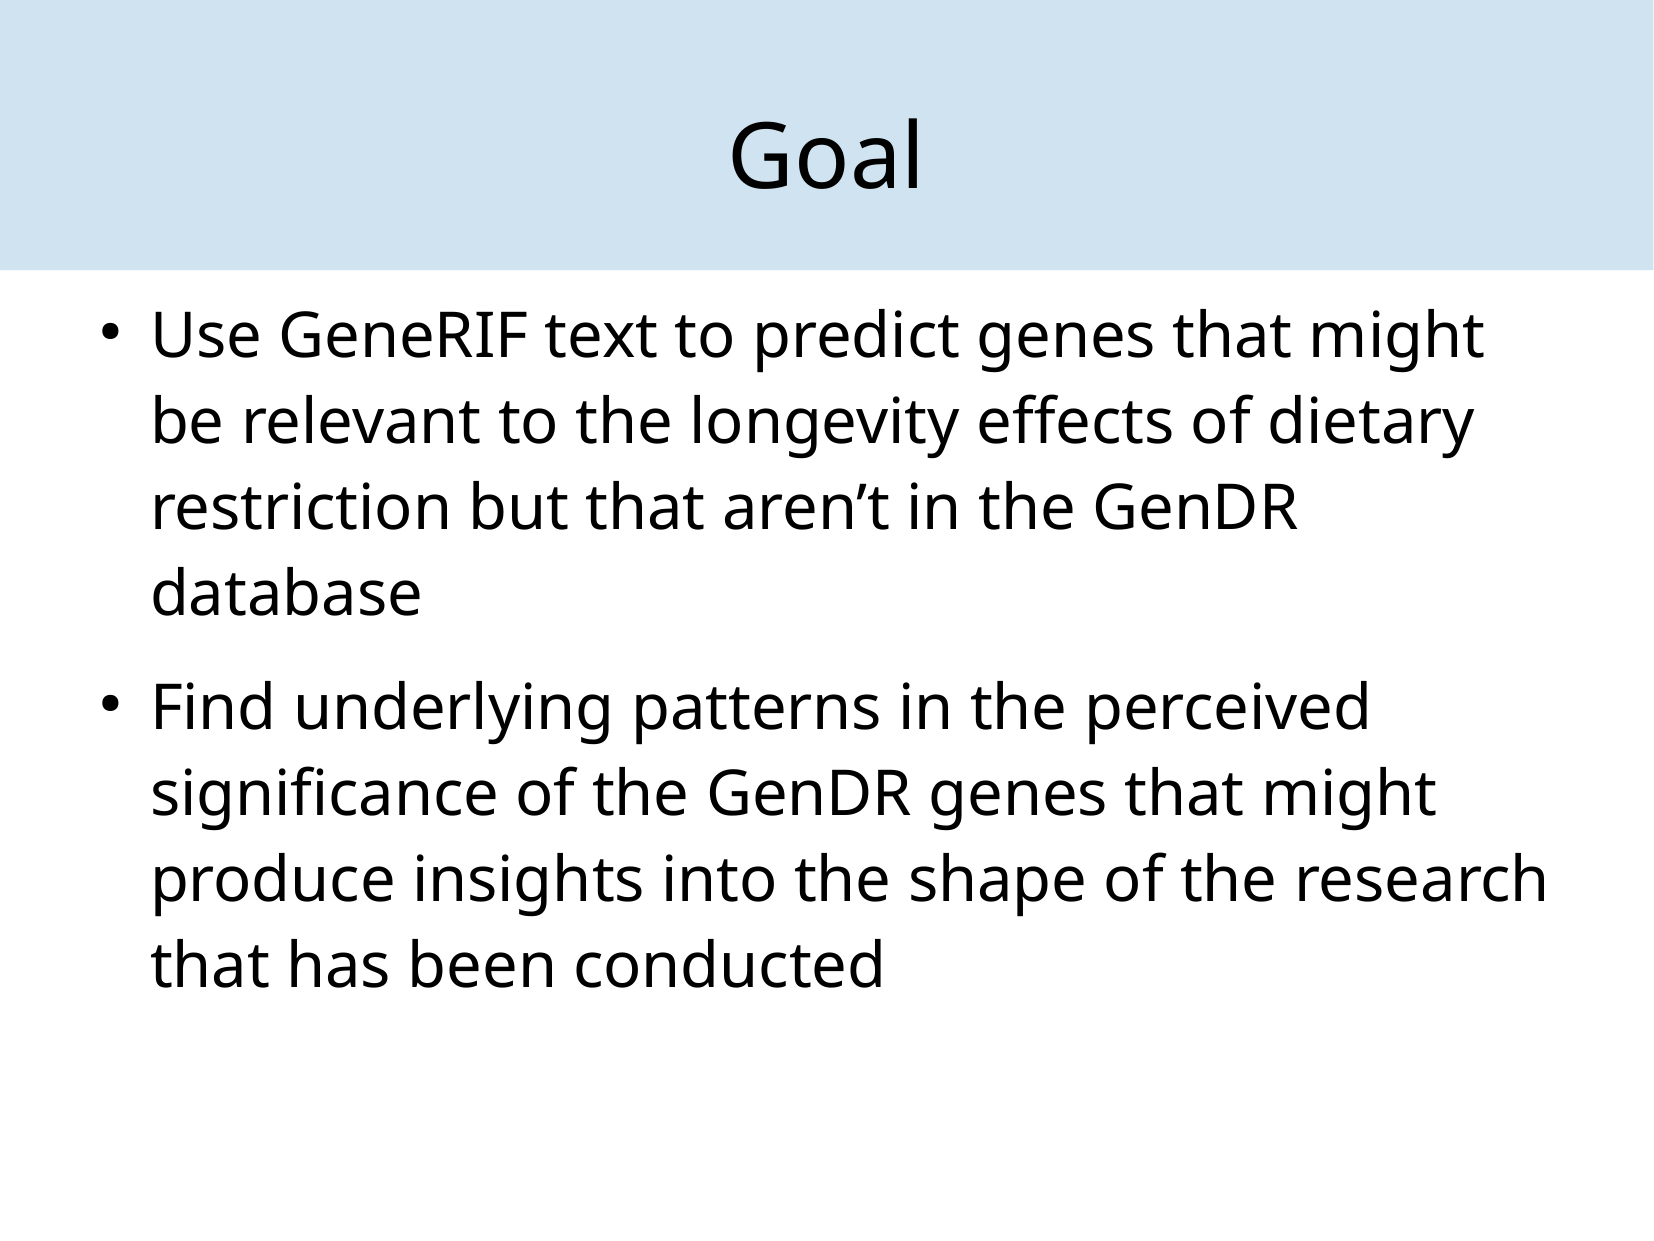

# Goal
Use GeneRIF text to predict genes that might be relevant to the longevity effects of dietary restriction but that aren’t in the GenDR database
Find underlying patterns in the perceived significance of the GenDR genes that might produce insights into the shape of the research that has been conducted